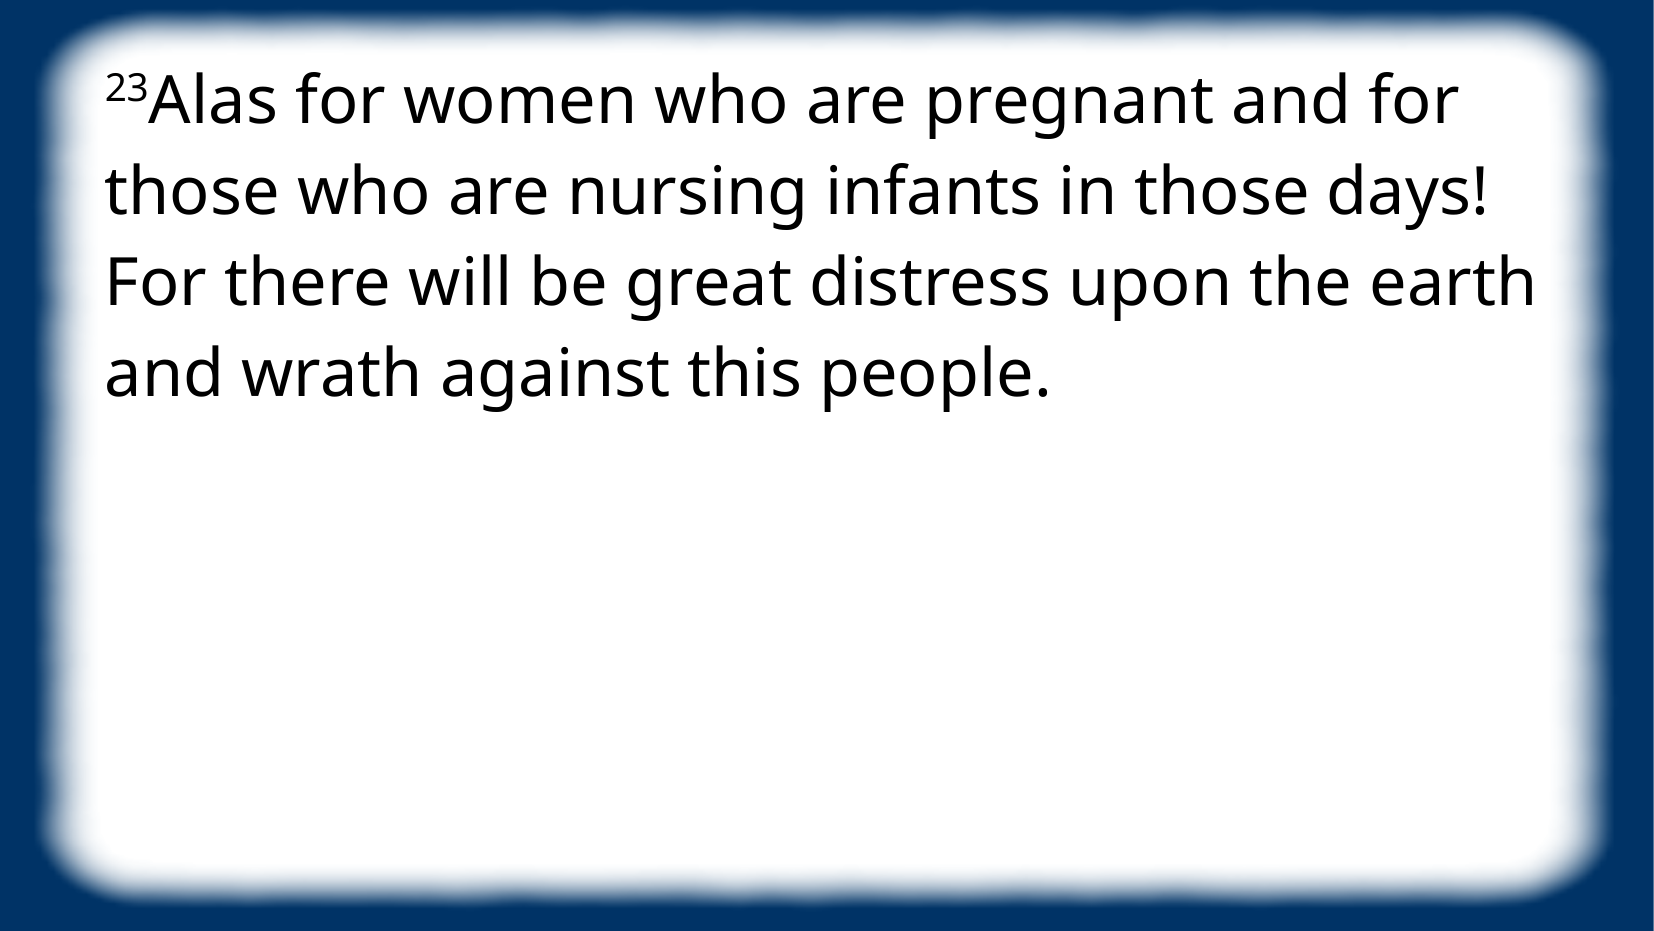

23Alas for women who are pregnant and for those who are nursing infants in those days! For there will be great distress upon the earth and wrath against this people.